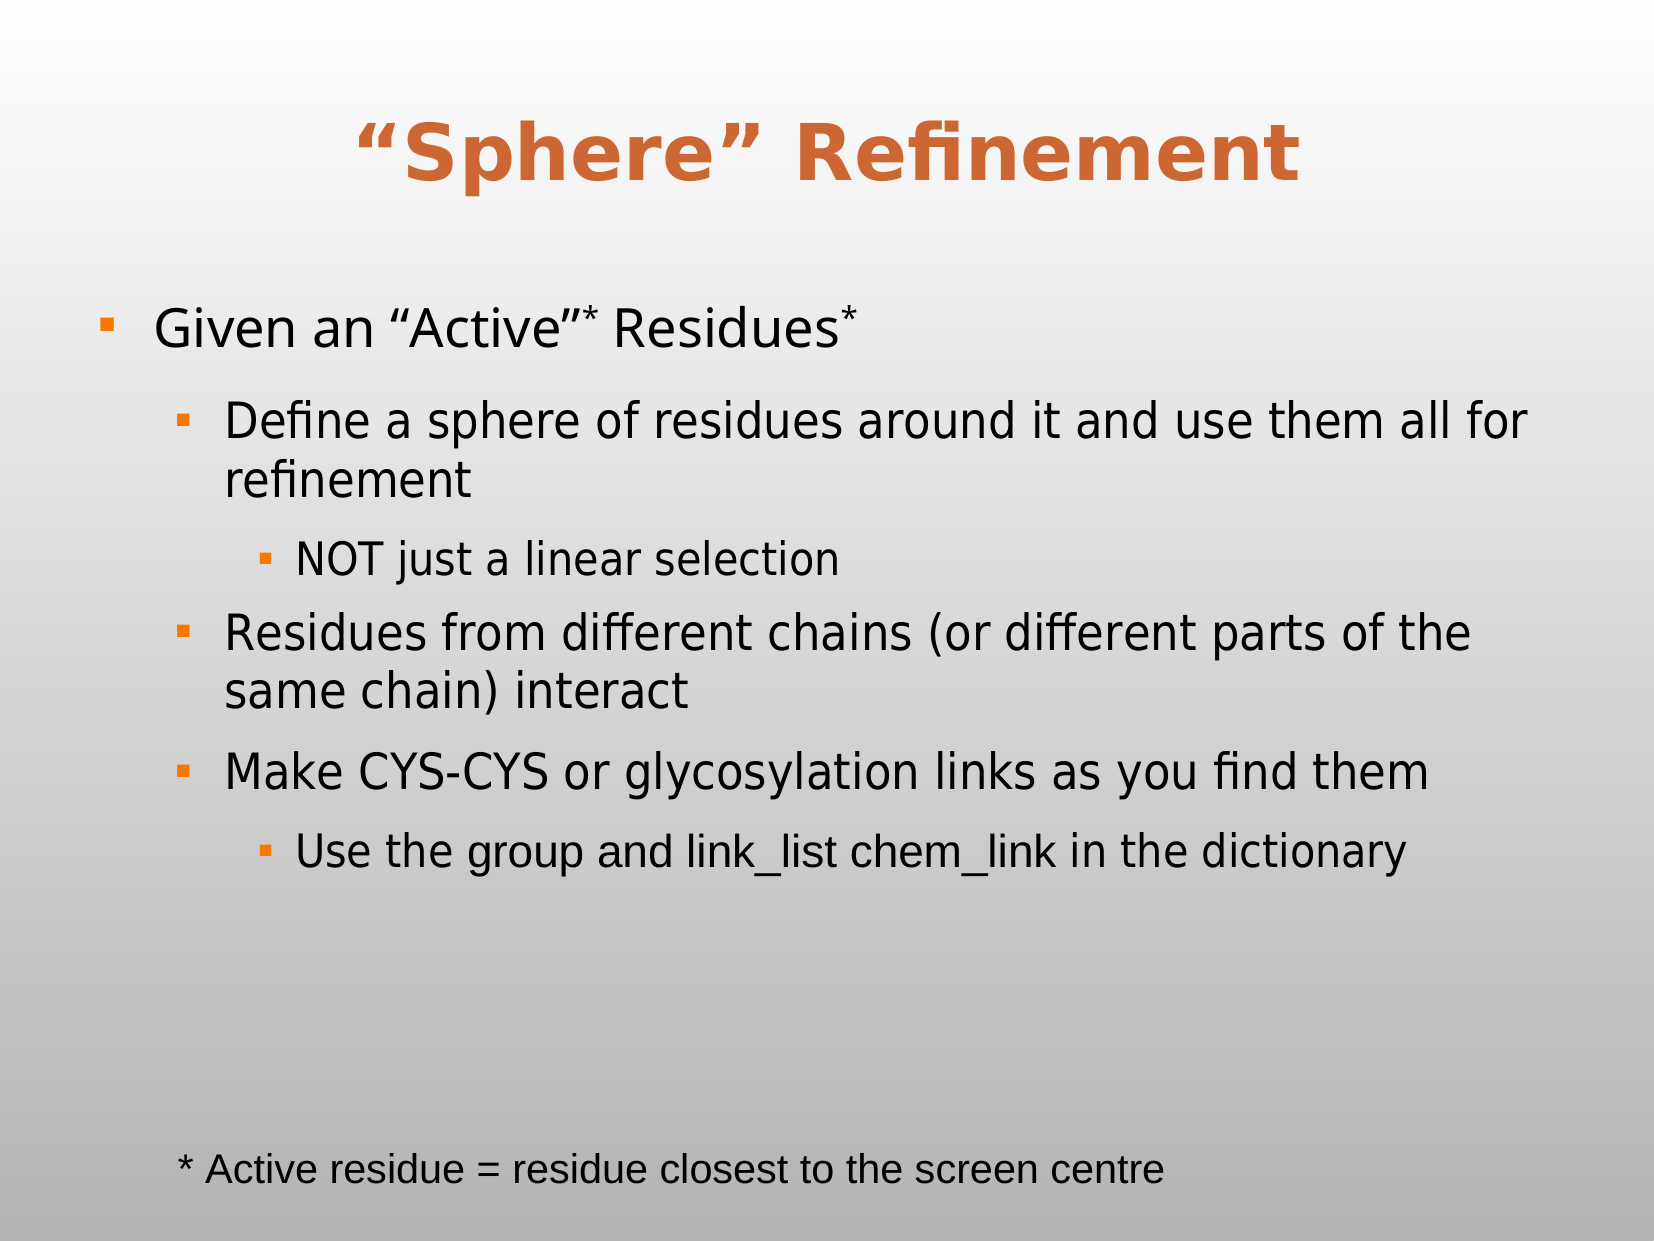

# “Sphere” Refinement
Given an “Active”* Residues*
Define a sphere of residues around it and use them all for refinement
NOT just a linear selection
Residues from different chains (or different parts of the same chain) interact
Make CYS-CYS or glycosylation links as you find them
Use the group and link_list chem_link in the dictionary
* Active residue = residue closest to the screen centre